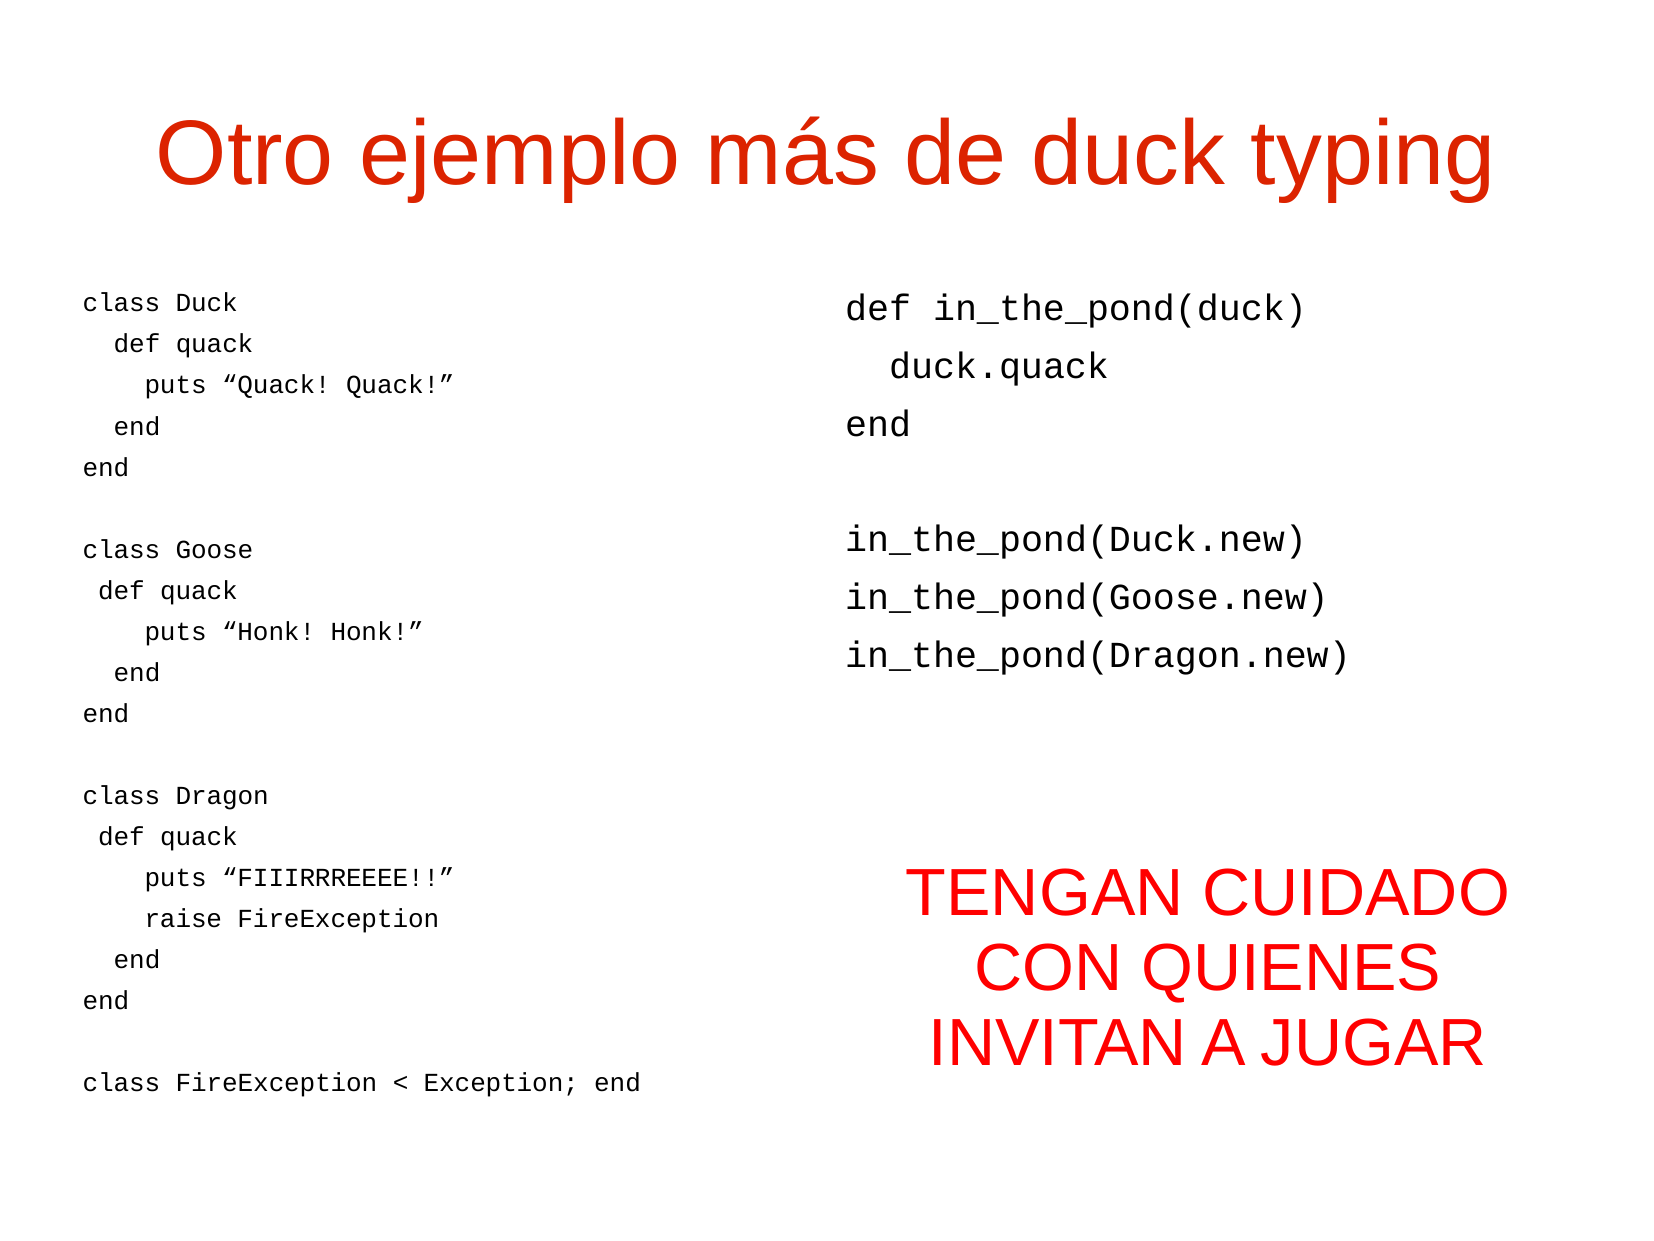

# Otro ejemplo más de duck typing
class Duck
 def quack
 puts “Quack! Quack!”
 end
end
class Goose
 def quack
 puts “Honk! Honk!”
 end
end
class Dragon
 def quack
 puts “FIIIRRREEEE!!”
 raise FireException
 end
end
class FireException < Exception; end
def in_the_pond(duck)
 duck.quack
end
in_the_pond(Duck.new)
in_the_pond(Goose.new)
in_the_pond(Dragon.new)
TENGAN CUIDADO CON QUIENES INVITAN A JUGAR